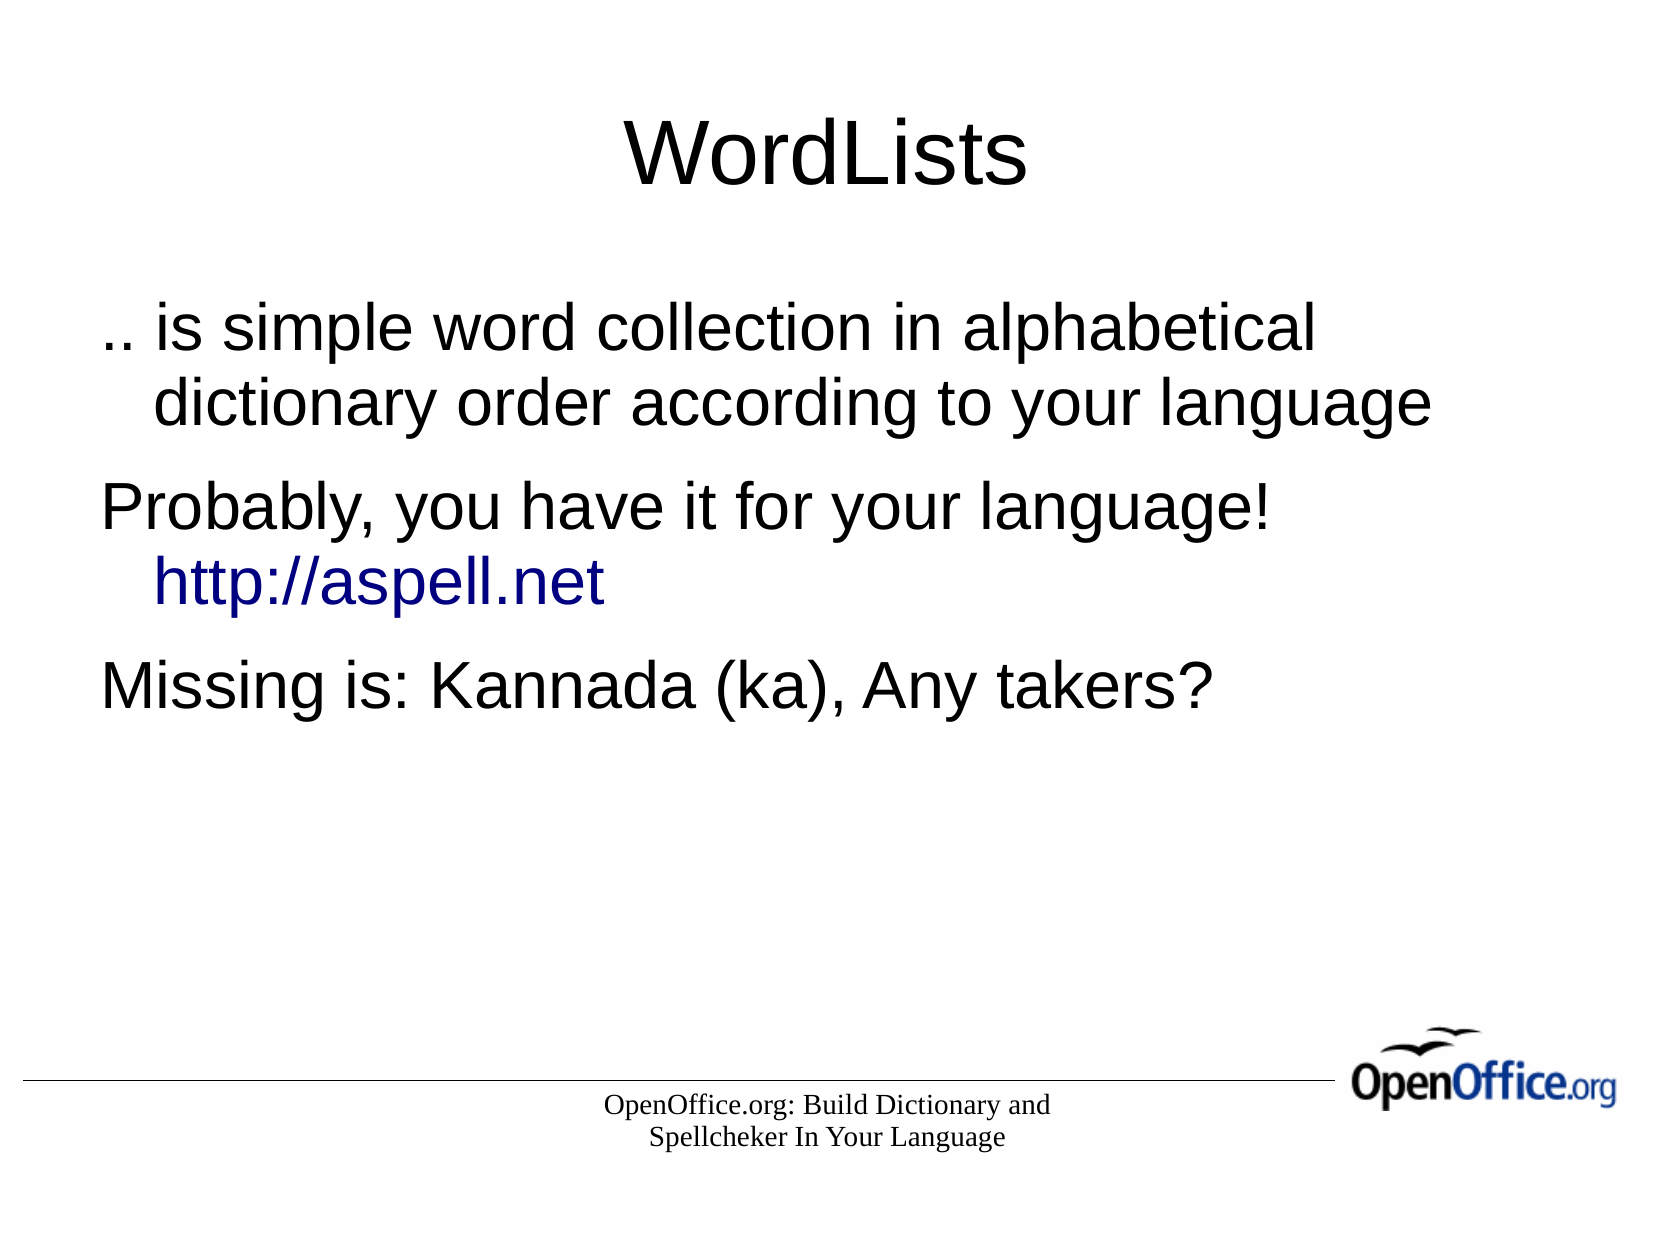

# WordLists
.. is simple word collection in alphabetical dictionary order according to your language
Probably, you have it for your language! http://aspell.net
Missing is: Kannada (ka), Any takers?